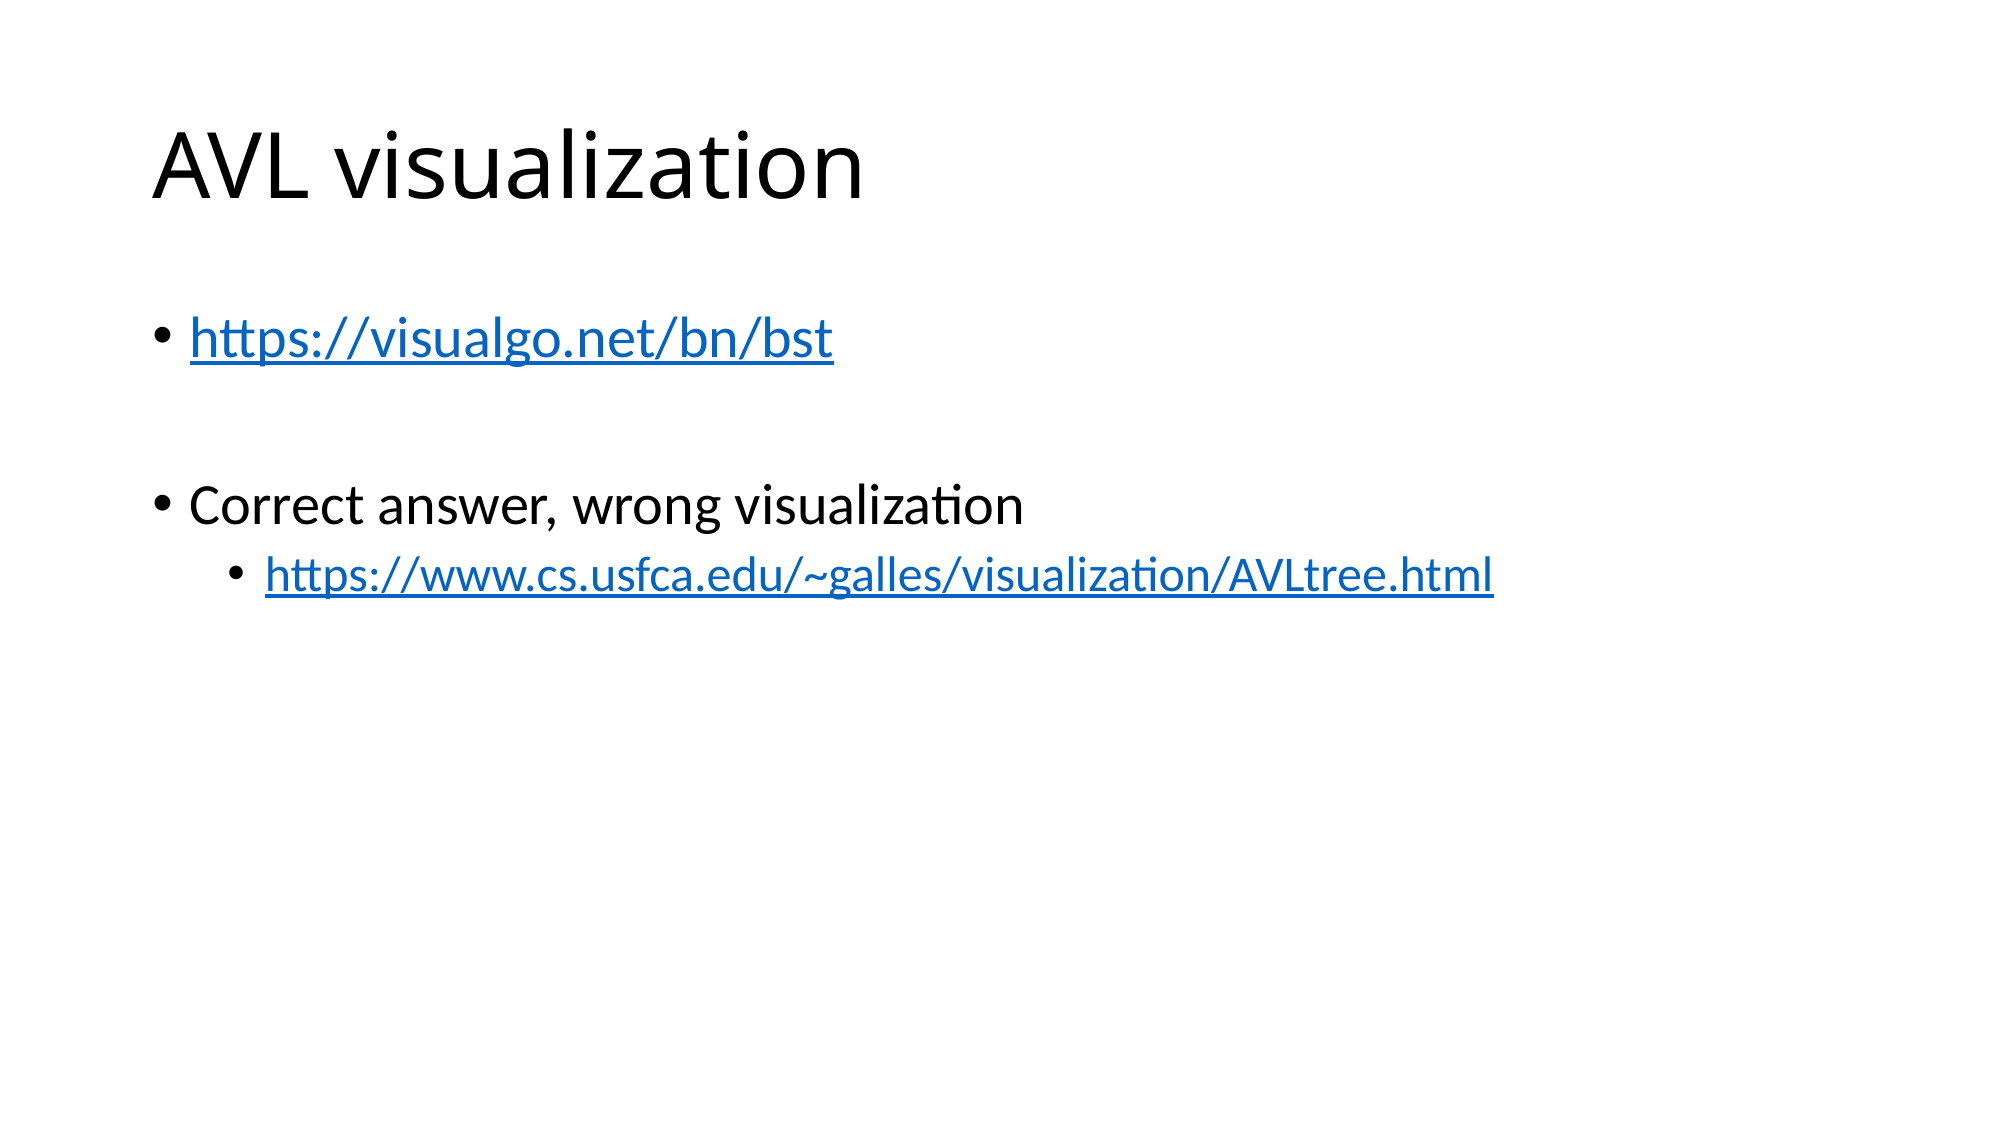

# AVL visualization
https://visualgo.net/bn/bst
Correct answer, wrong visualization
https://www.cs.usfca.edu/~galles/visualization/AVLtree.html